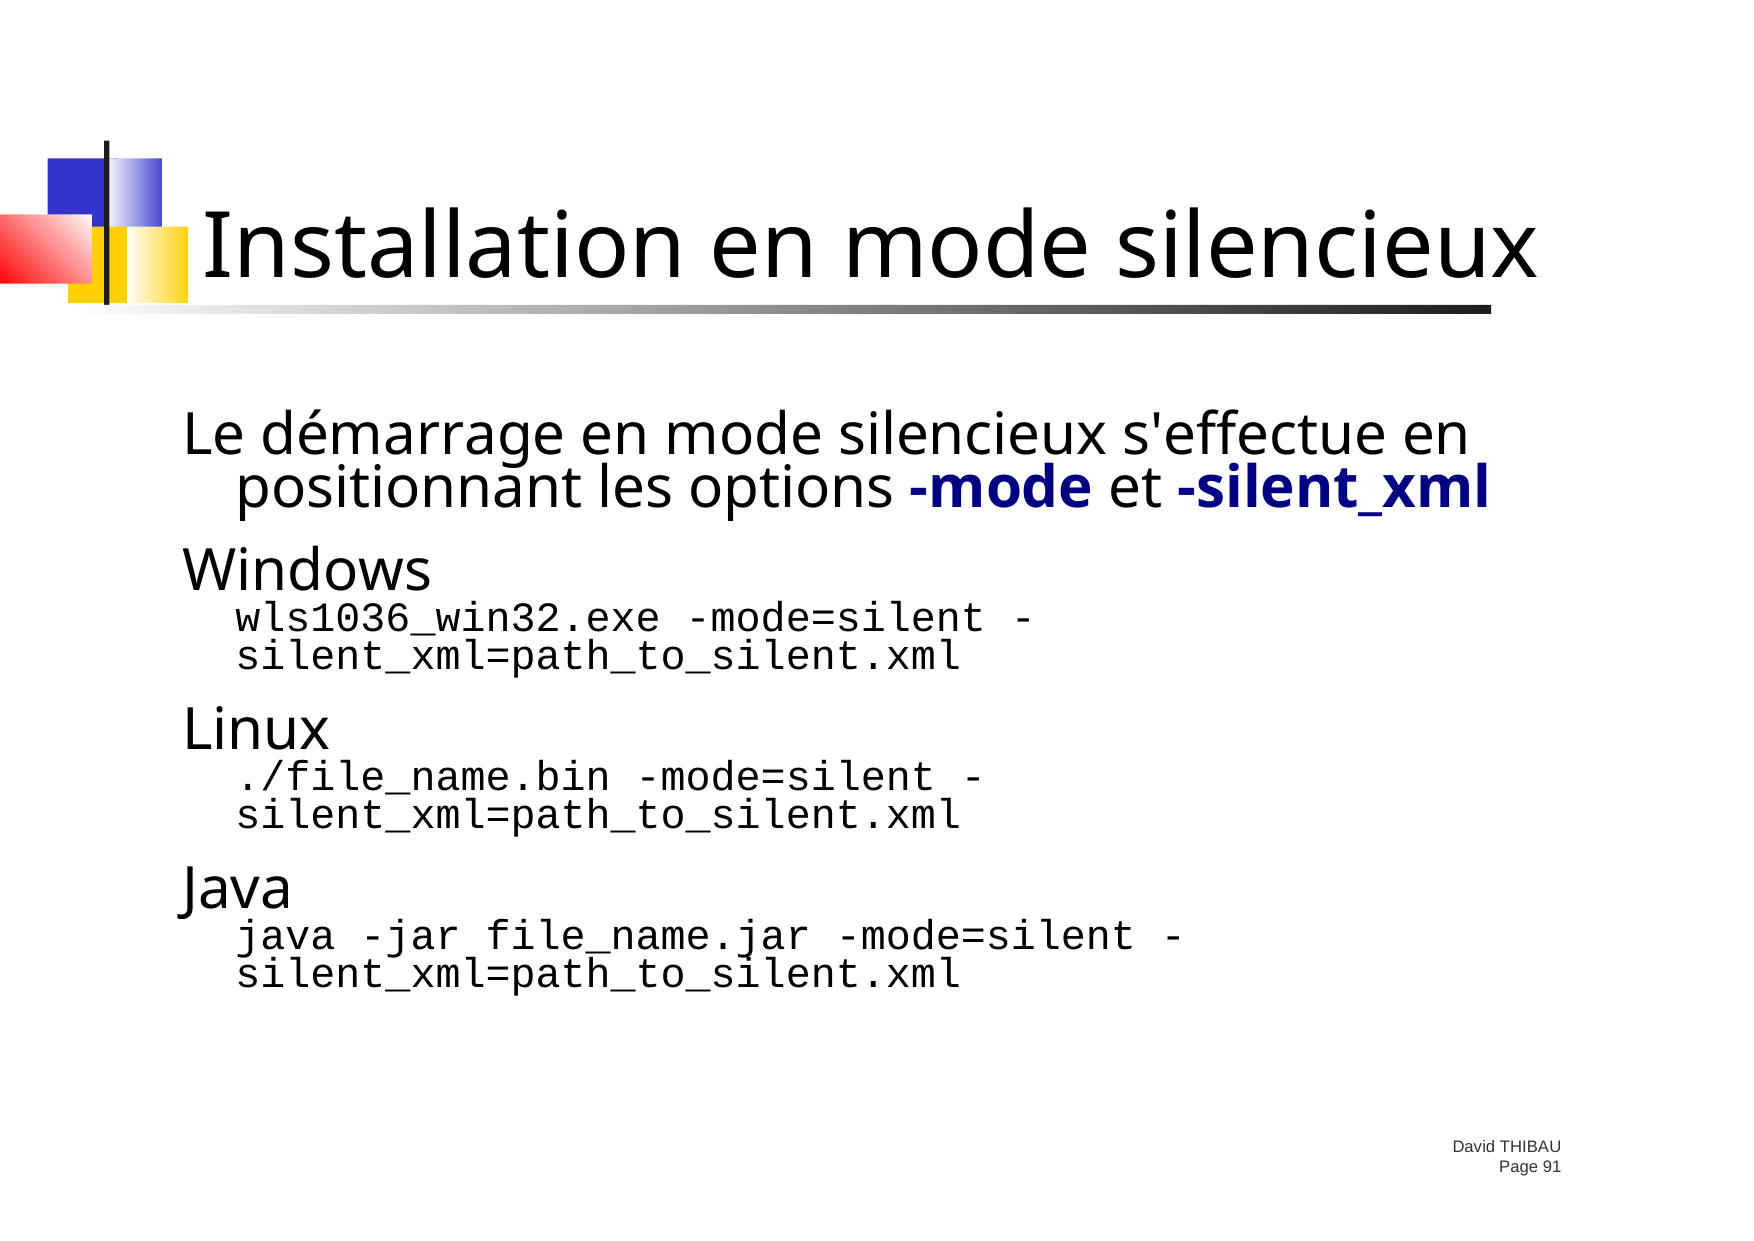

# Installation en mode silencieux
Le démarrage en mode silencieux s'effectue en positionnant les options -mode et -silent_xml
Windows
wls1036_win32.exe -mode=silent -silent_xml=path_to_silent.xml
Linux
./file_name.bin -mode=silent -silent_xml=path_to_silent.xml
Java
java -jar file_name.jar -mode=silent -silent_xml=path_to_silent.xml